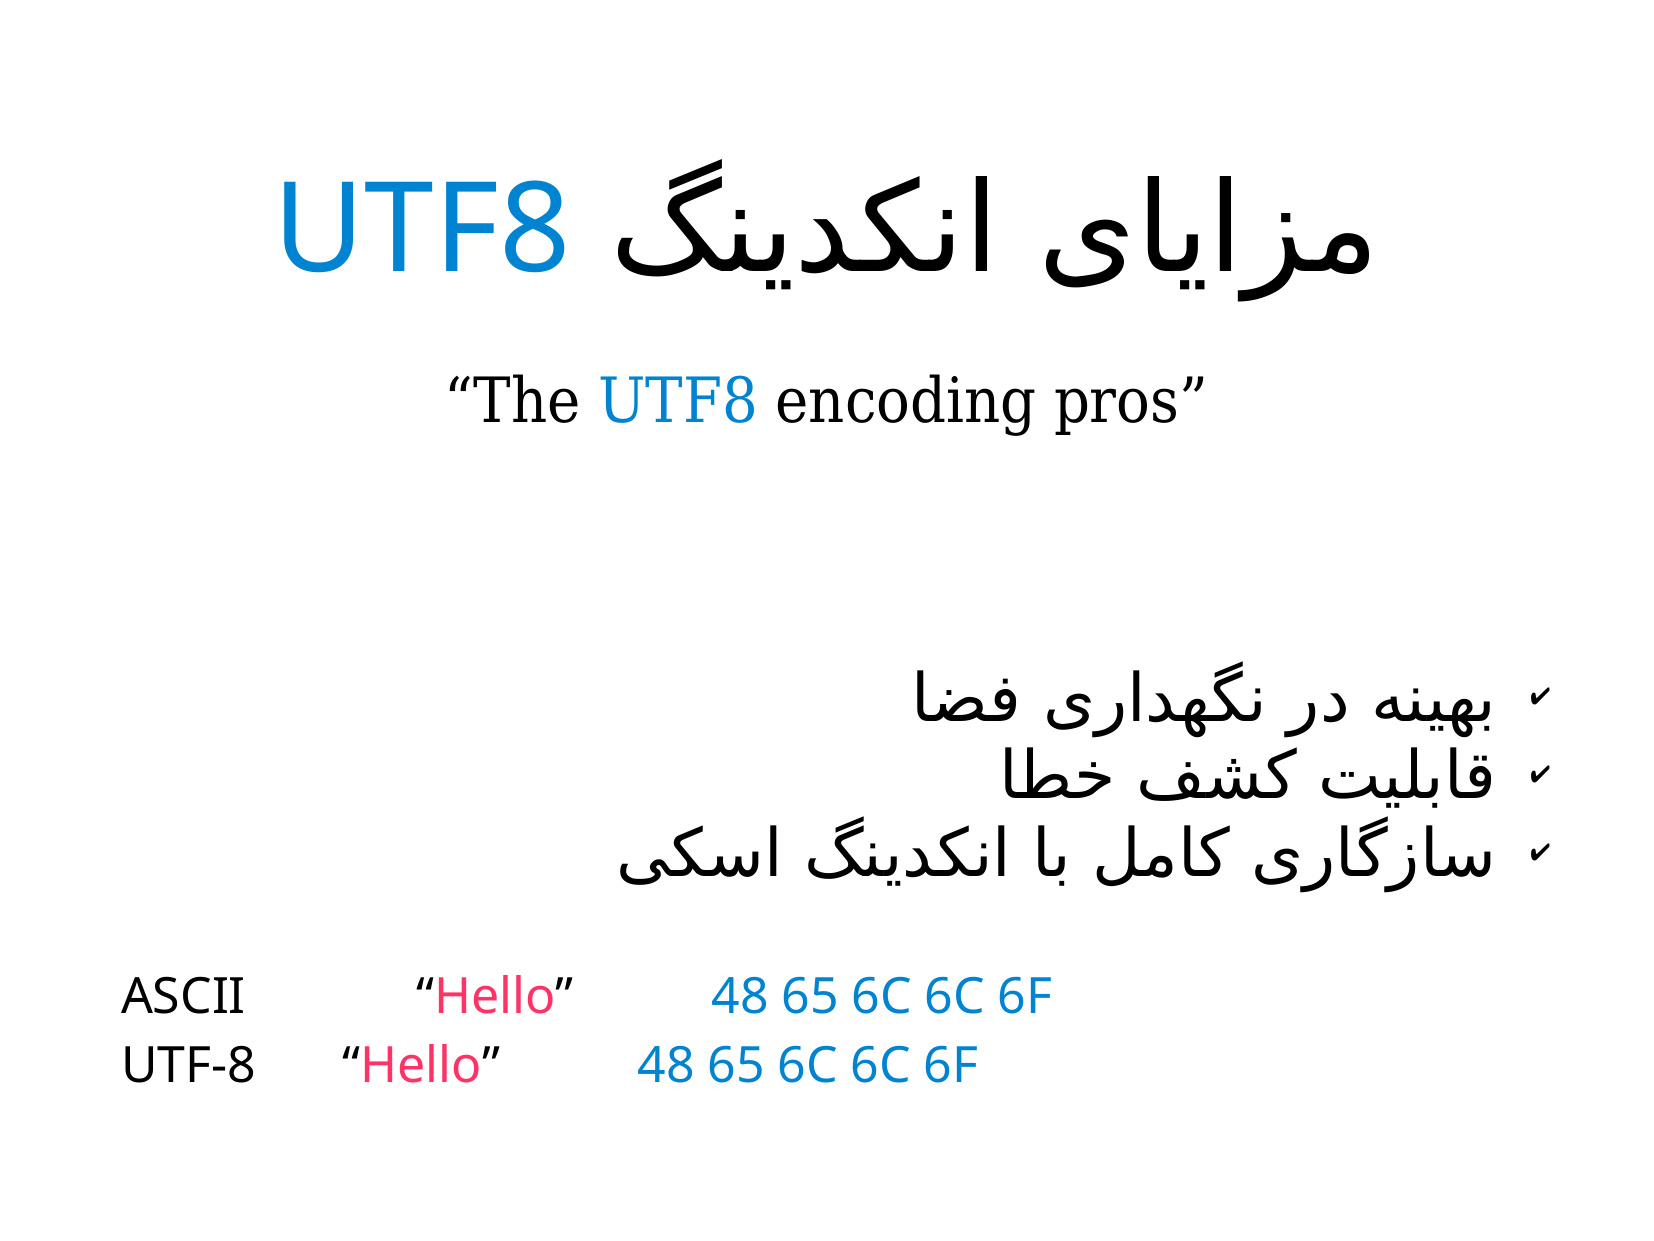

مزایای انکدینگ UTF8
“The UTF8 encoding pros”
بهینه در نگهداری فضا
قابلیت کشف خطا
سازگاری کامل با انکدینگ‌ اسکی
ASCII 		“Hello”		48 65 6C 6C 6F
UTF-8 	“Hello” 		48 65 6C 6C 6F